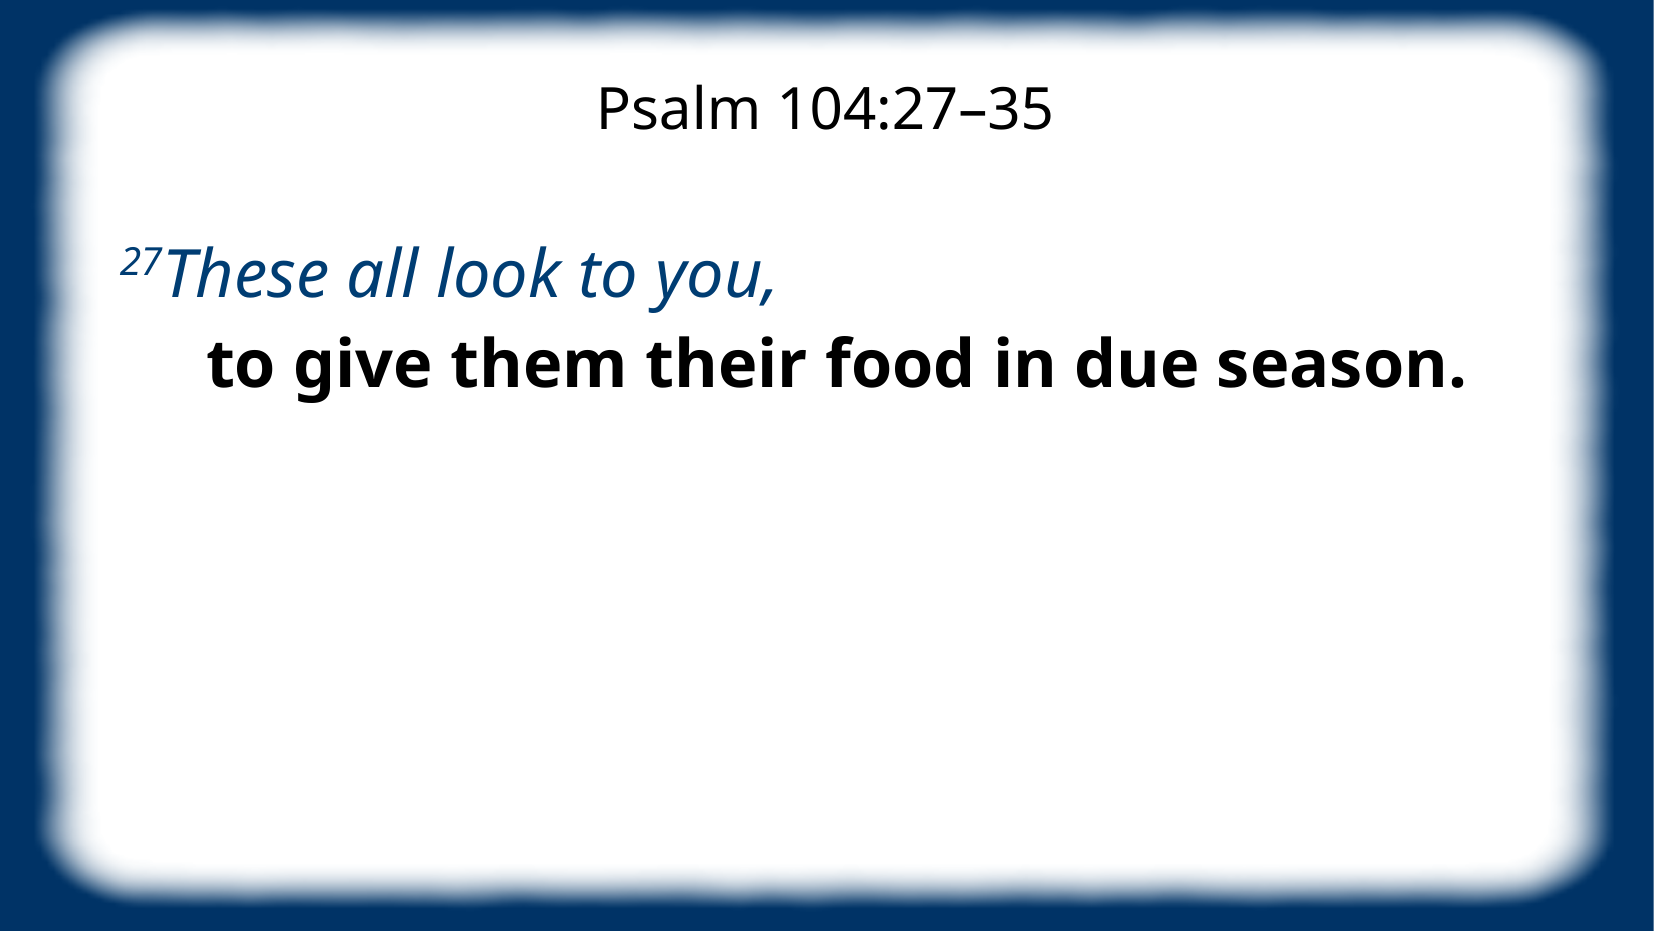

Psalm 104:27–35
27These all look to you,
 to give them their food in due season.